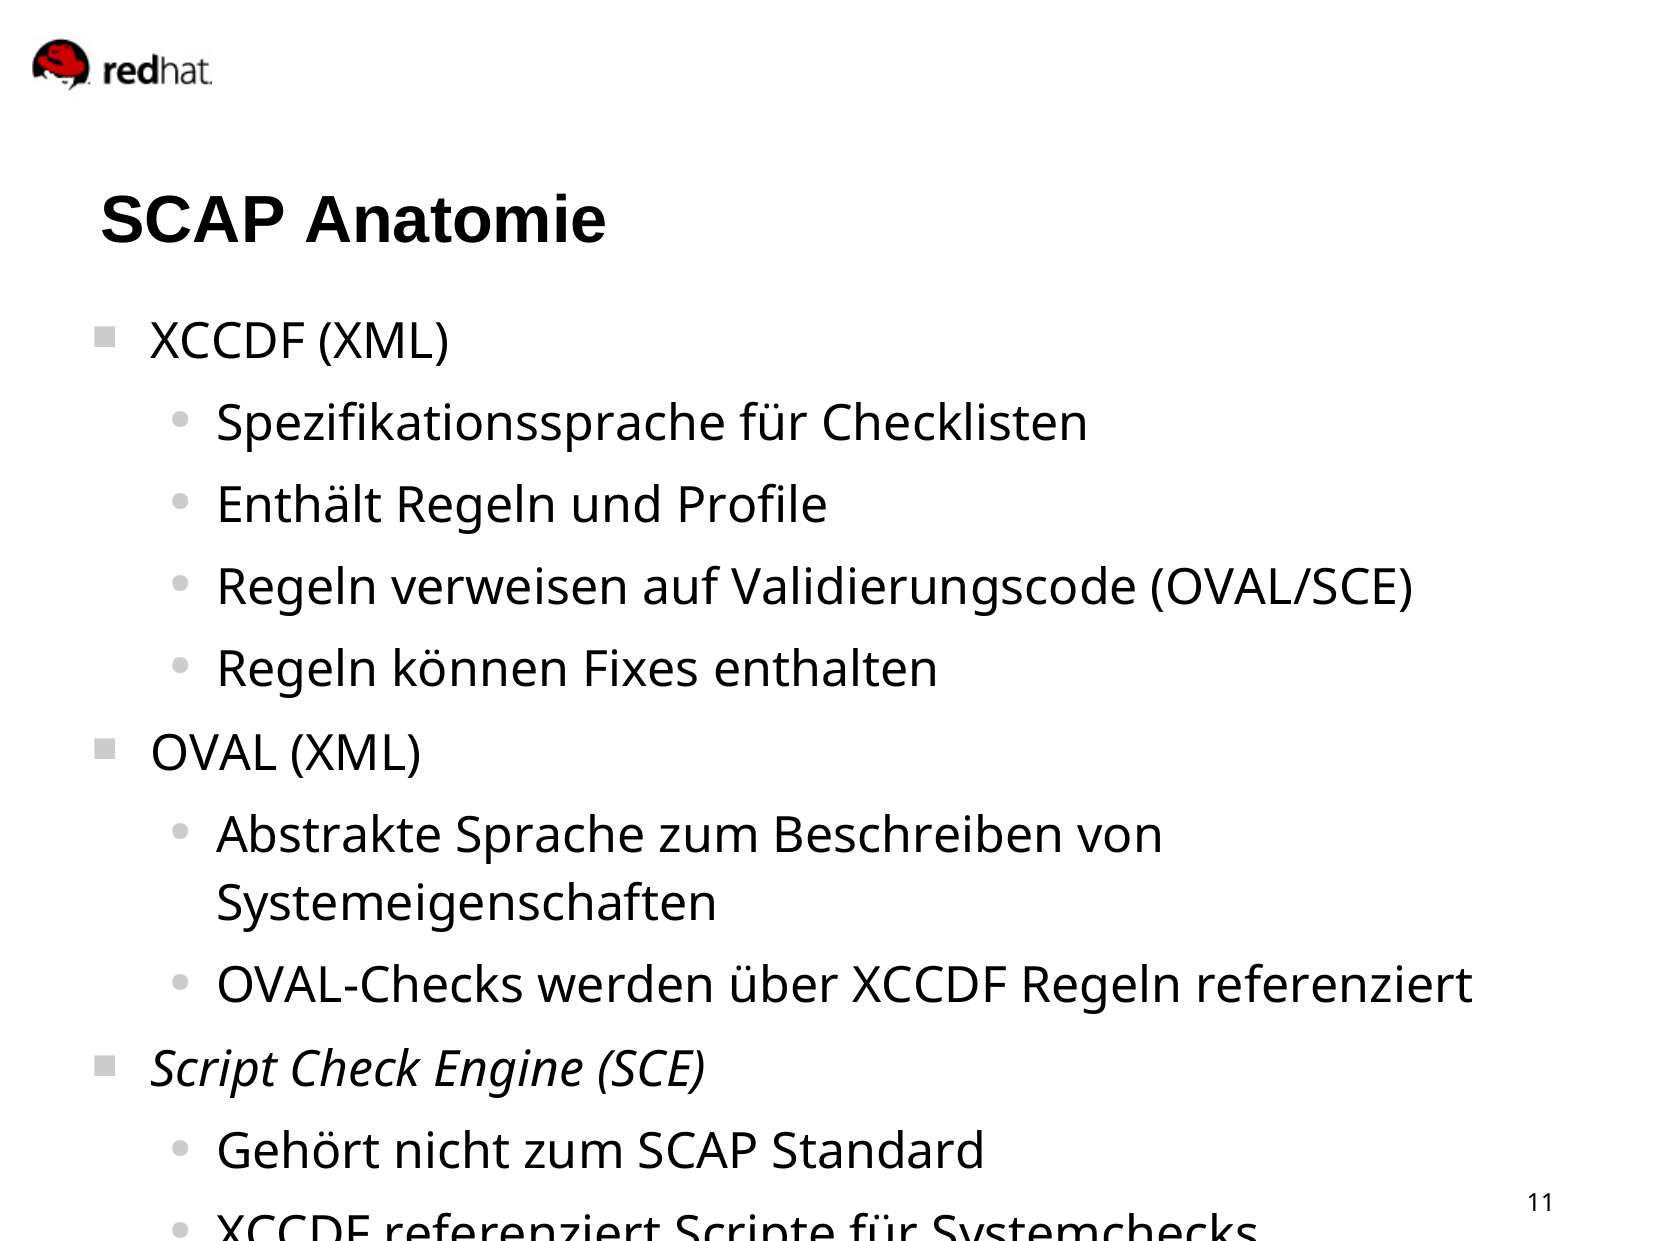

# SCAP Anatomie
XCCDF (XML)
Spezifikationssprache für Checklisten
Enthält Regeln und Profile
Regeln verweisen auf Validierungscode (OVAL/SCE)
Regeln können Fixes enthalten
OVAL (XML)
Abstrakte Sprache zum Beschreiben von Systemeigenschaften
OVAL-Checks werden über XCCDF Regeln referenziert
Script Check Engine (SCE)
Gehört nicht zum SCAP Standard
XCCDF referenziert Scripte für Systemchecks